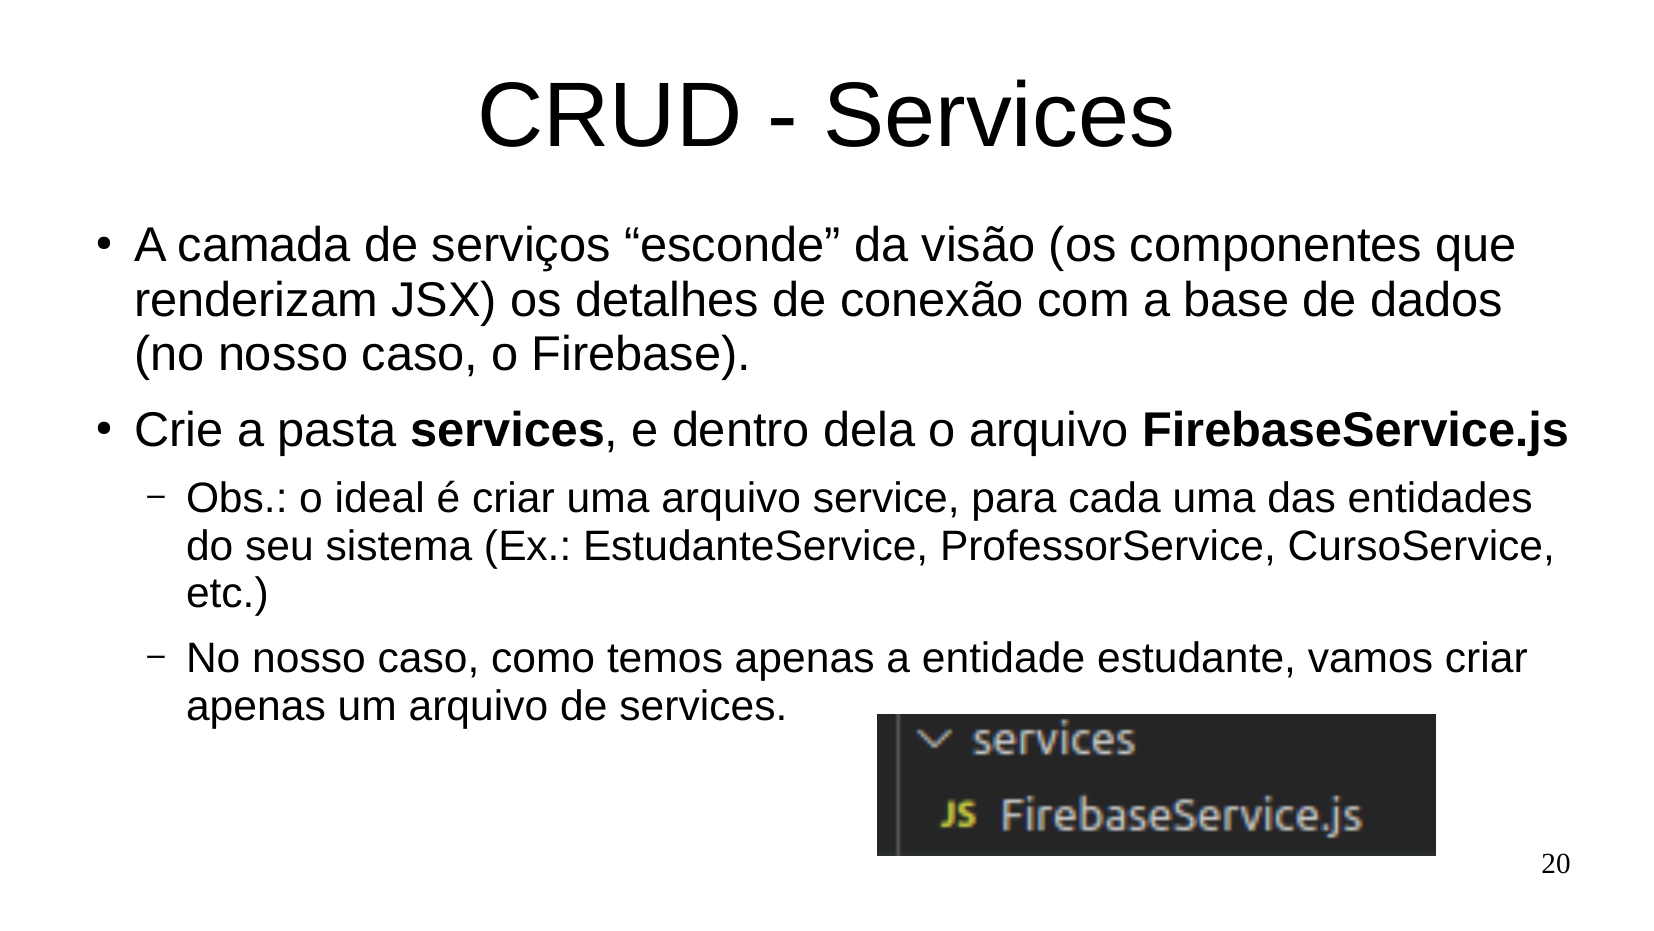

# CRUD - Services
A camada de serviços “esconde” da visão (os componentes que renderizam JSX) os detalhes de conexão com a base de dados (no nosso caso, o Firebase).
Crie a pasta services, e dentro dela o arquivo FirebaseService.js
Obs.: o ideal é criar uma arquivo service, para cada uma das entidades do seu sistema (Ex.: EstudanteService, ProfessorService, CursoService, etc.)
No nosso caso, como temos apenas a entidade estudante, vamos criar apenas um arquivo de services.
20